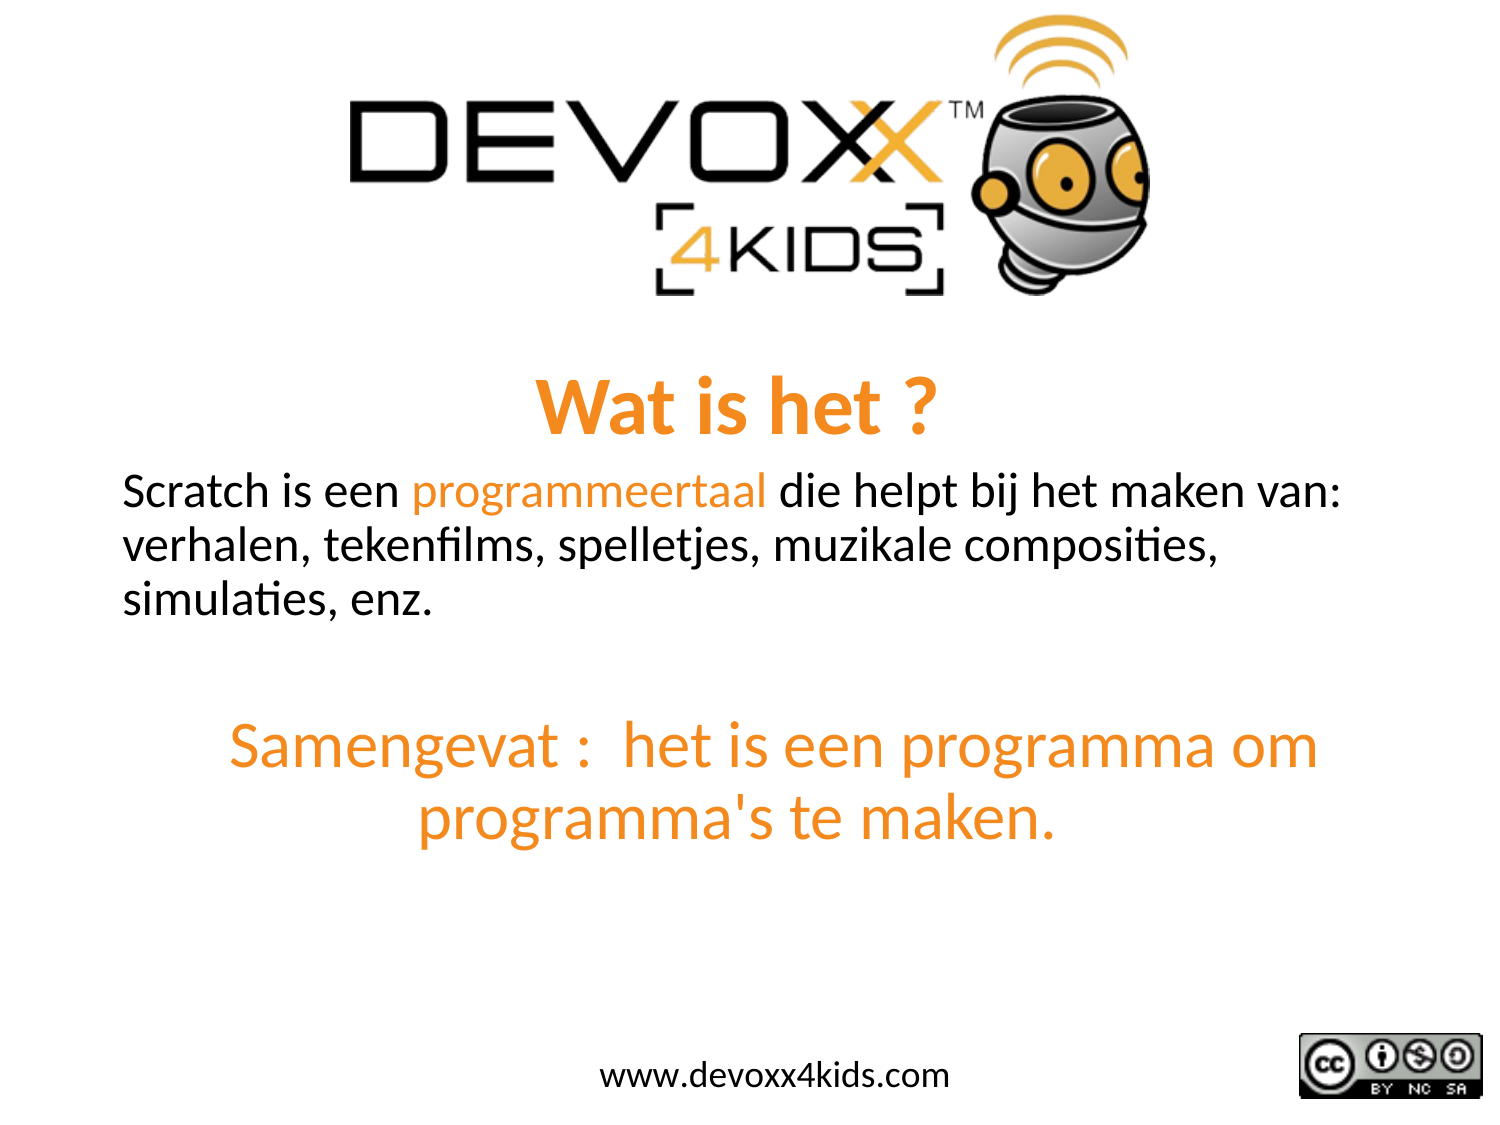

# Wat is het ?
Scratch is een programmeertaal die helpt bij het maken van: verhalen, tekenfilms, spelletjes, muzikale composities, simulaties, enz.
	Samengevat : het is een programma om programma's te maken.